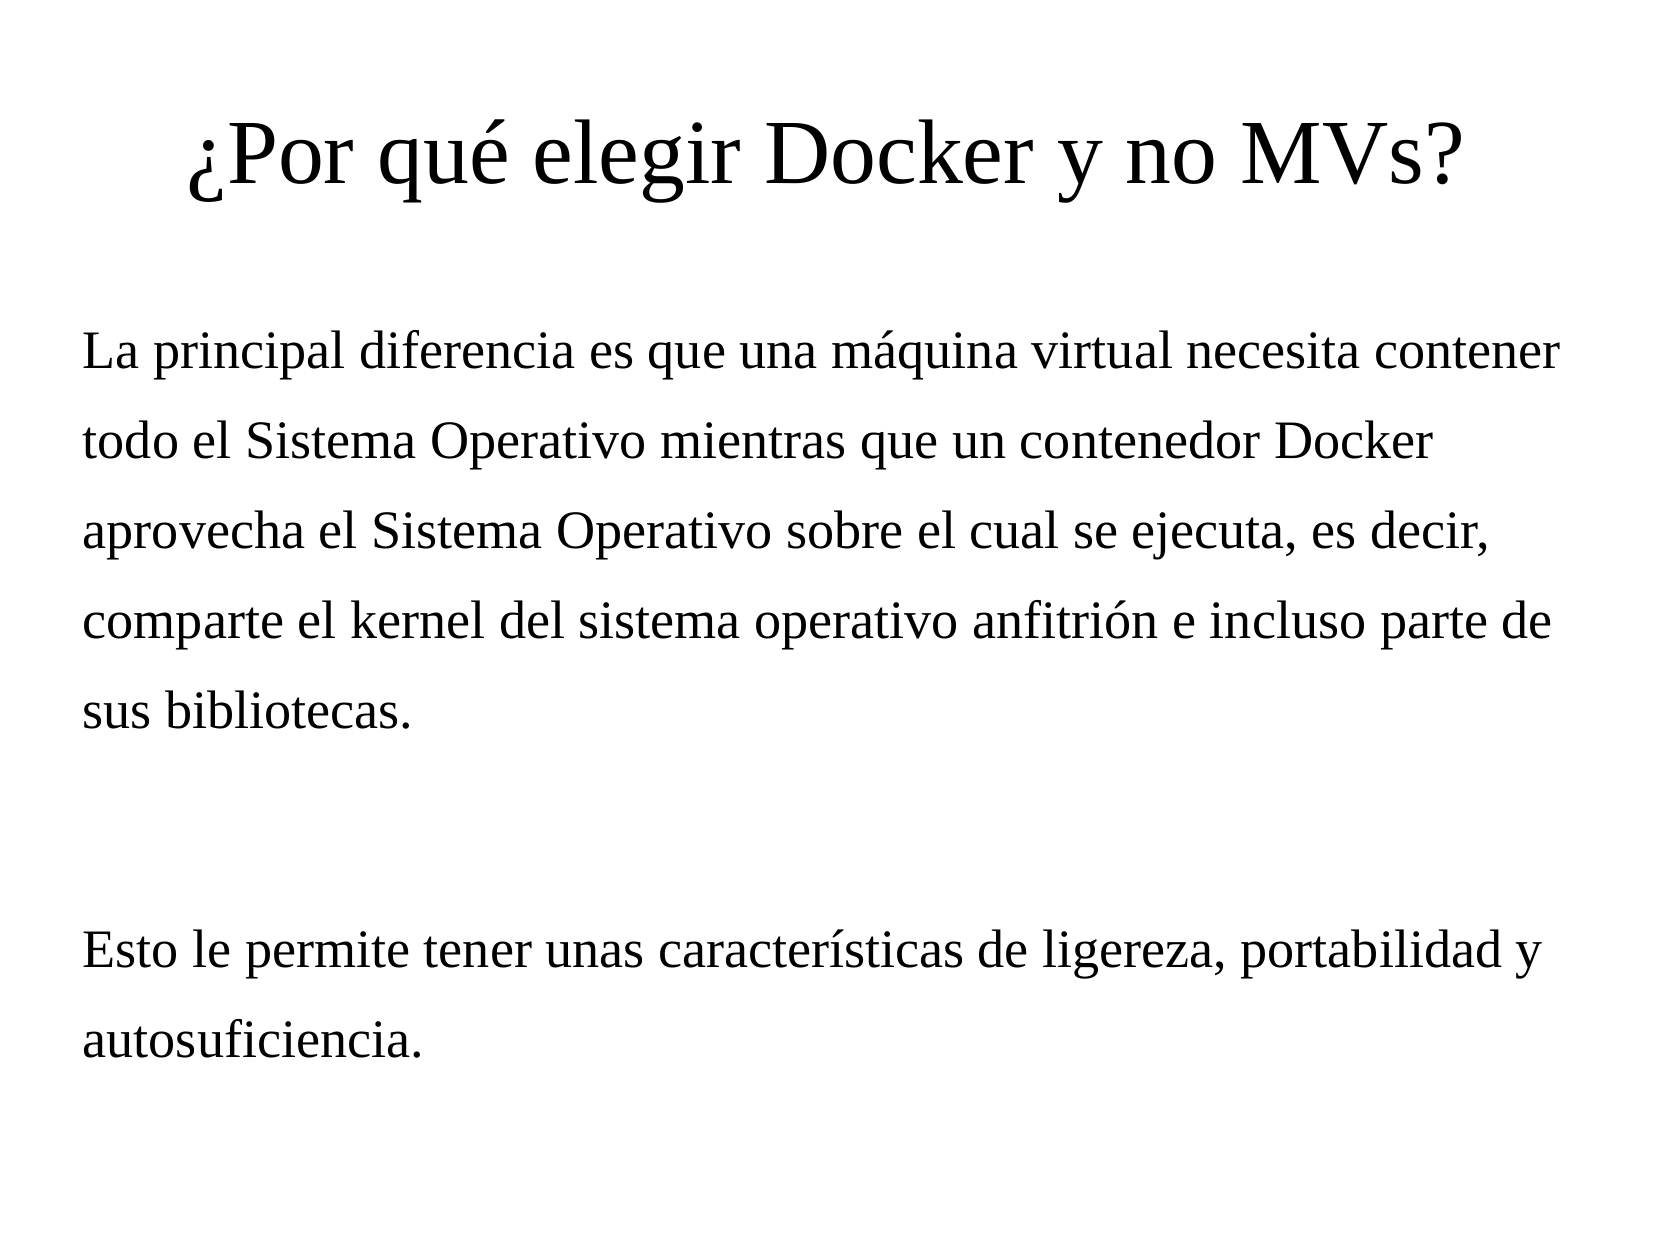

# ¿Por qué elegir Docker y no MVs?
La principal diferencia es que una máquina virtual necesita contener todo el Sistema Operativo mientras que un contenedor Docker aprovecha el Sistema Operativo sobre el cual se ejecuta, es decir, comparte el kernel del sistema operativo anfitrión e incluso parte de sus bibliotecas.
Esto le permite tener unas características de ligereza, portabilidad y autosuficiencia.